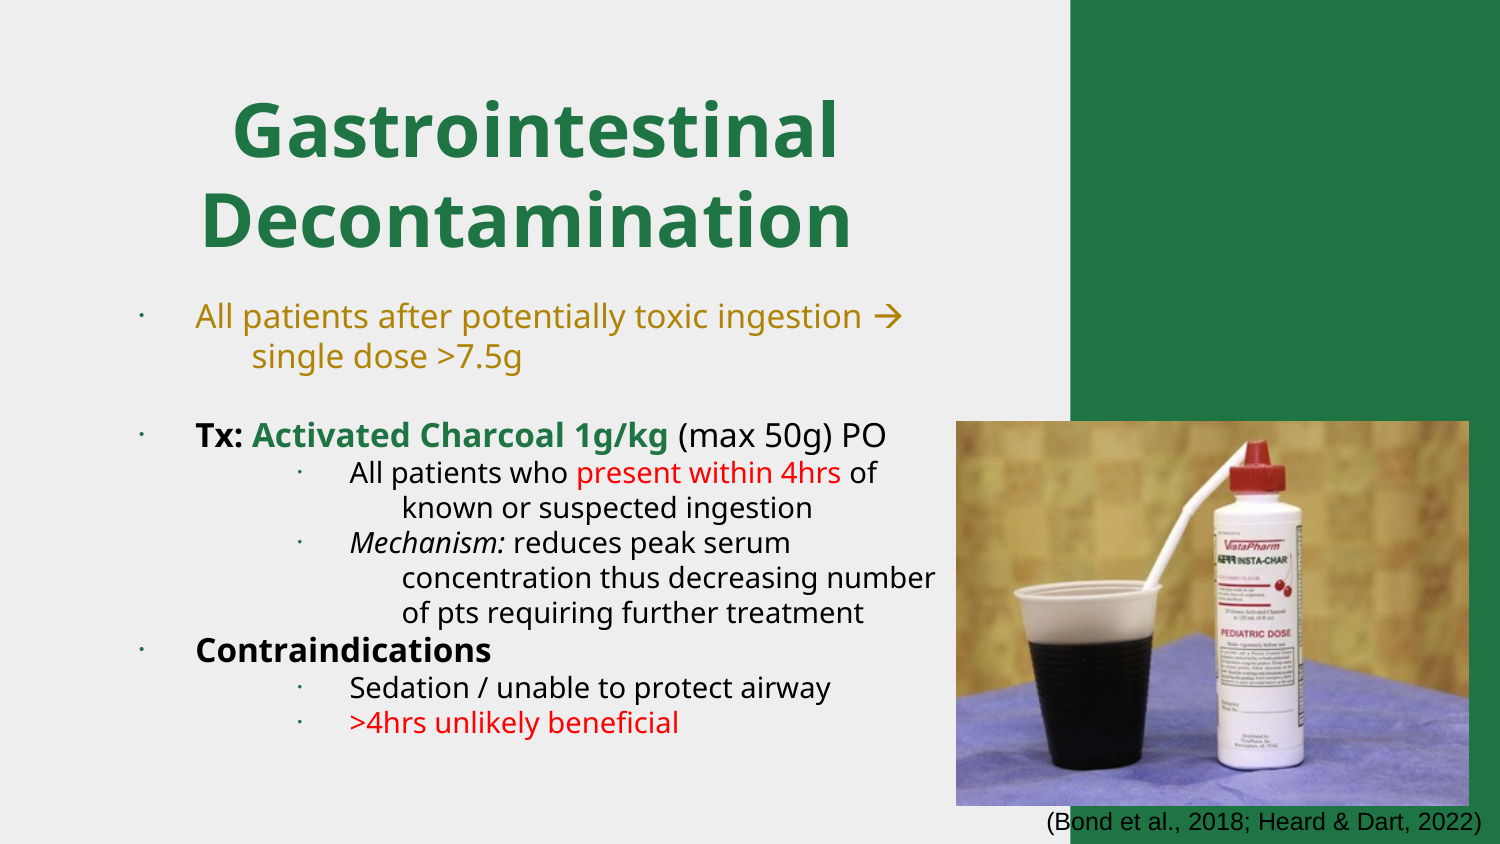

Gastrointestinal Decontamination
# All patients after potentially toxic ingestion  single dose >7.5g
Tx: Activated Charcoal 1g/kg (max 50g) PO
All patients who present within 4hrs of known or suspected ingestion
Mechanism: reduces peak serum concentration thus decreasing number of pts requiring further treatment
Contraindications
Sedation / unable to protect airway
>4hrs unlikely beneficial
(Bond et al., 2018; Heard & Dart, 2022)